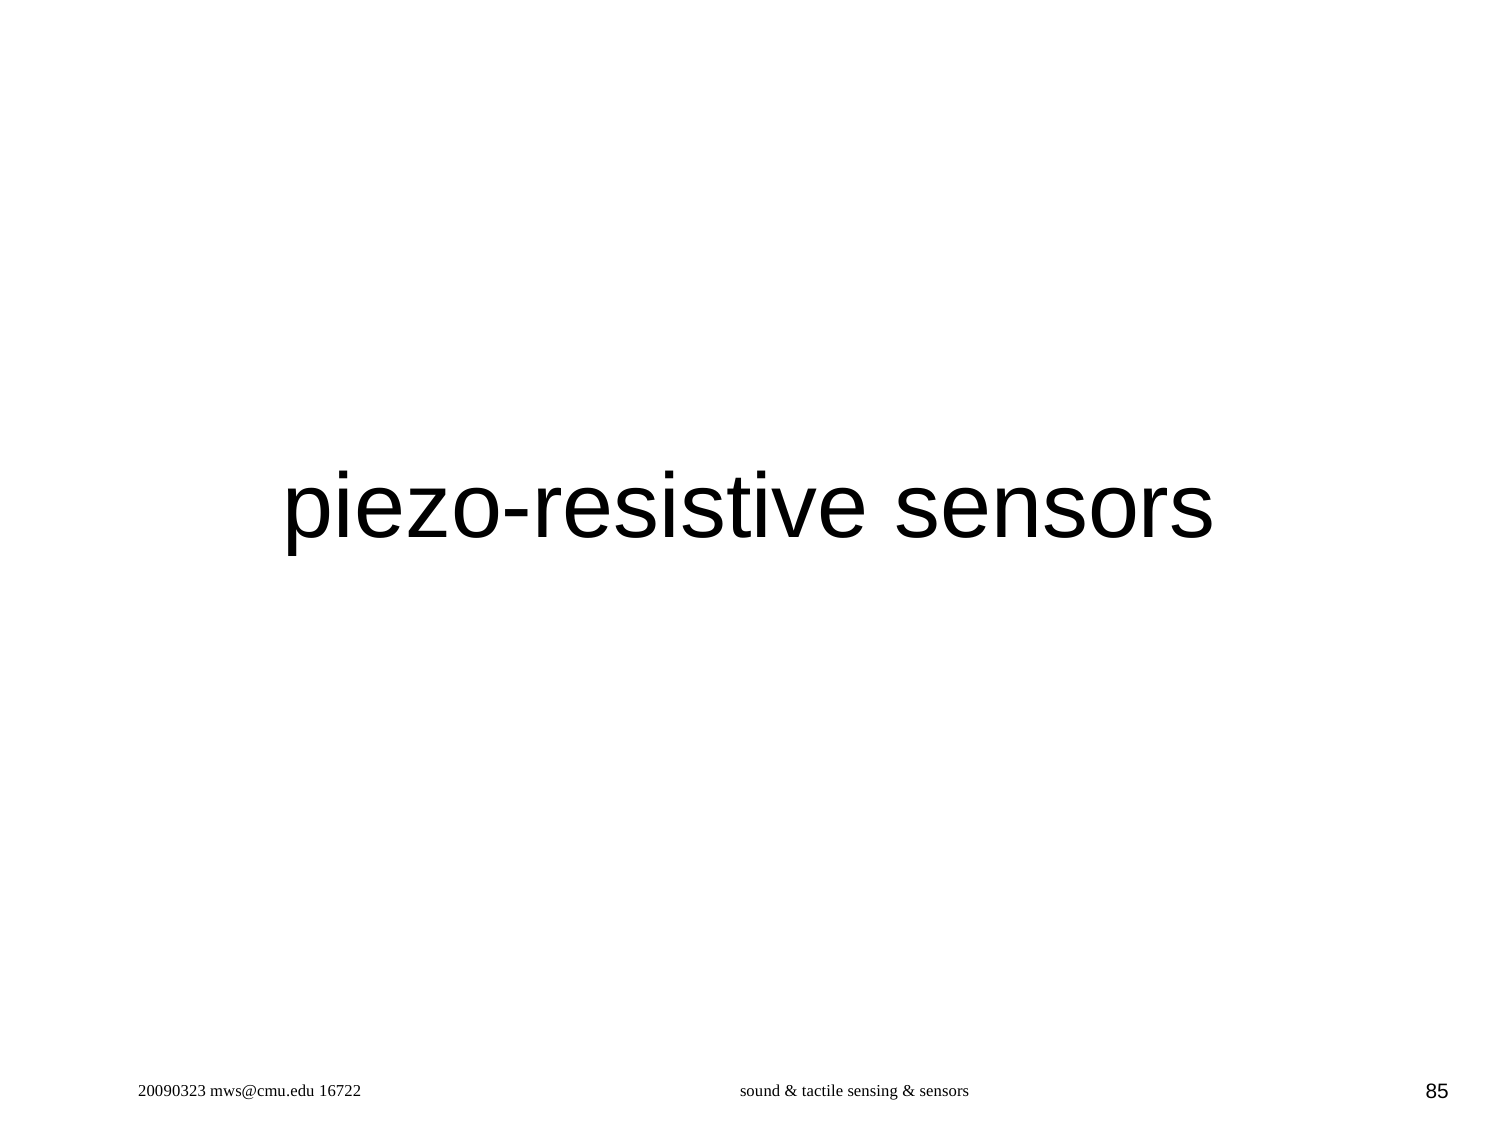

# piezo-resistive sensors
85
20090323 mws@cmu.edu 16722
sound & tactile sensing & sensors